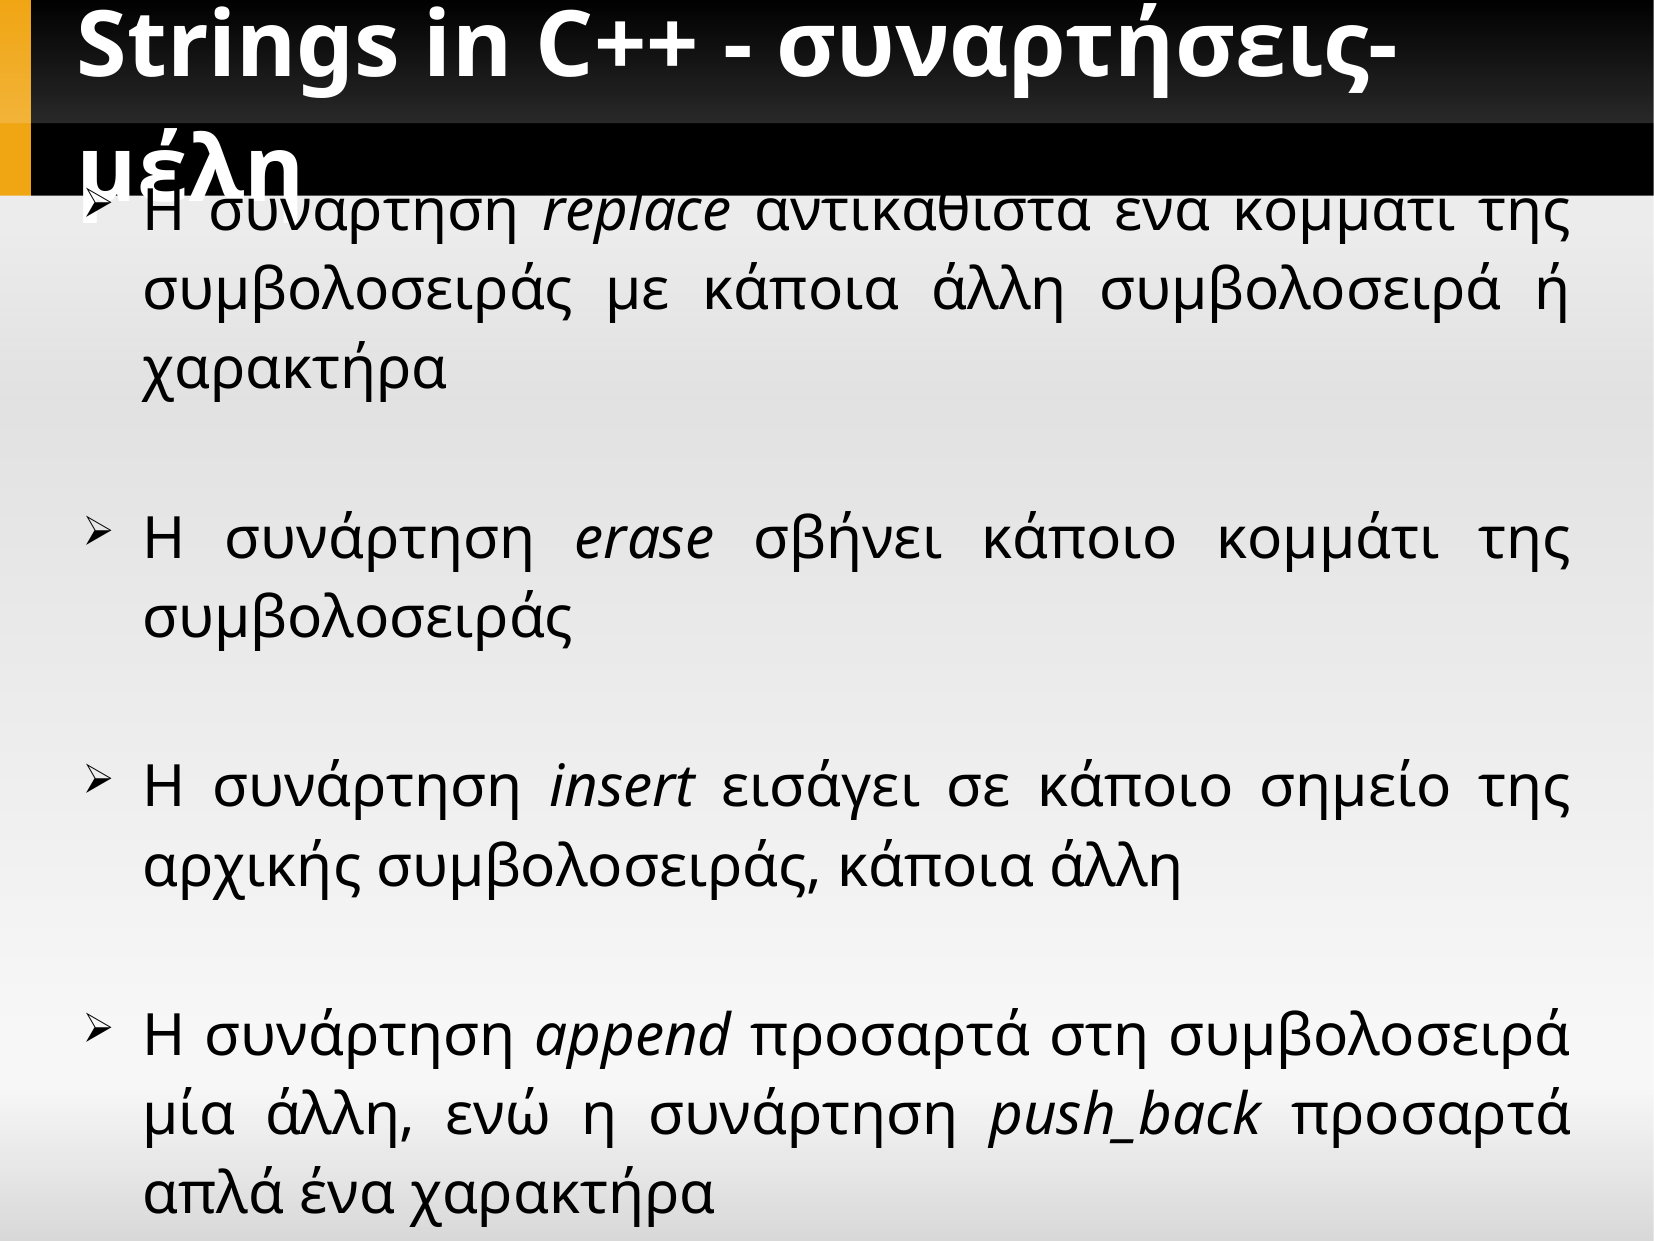

# Strings in C++ - συναρτήσεις-μέλη
Η συνάρτηση replace αντικαθιστά ένα κομμάτι της συμβολοσειράς με κάποια άλλη συμβολοσειρά ή χαρακτήρα
Η συνάρτηση erase σβήνει κάποιο κομμάτι της συμβολοσειράς
Η συνάρτηση insert εισάγει σε κάποιο σημείο της αρχικής συμβολοσειράς, κάποια άλλη
Η συνάρτηση append προσαρτά στη συμβολοσειρά μία άλλη, ενώ η συνάρτηση push_back προσαρτά απλά ένα χαρακτήρα